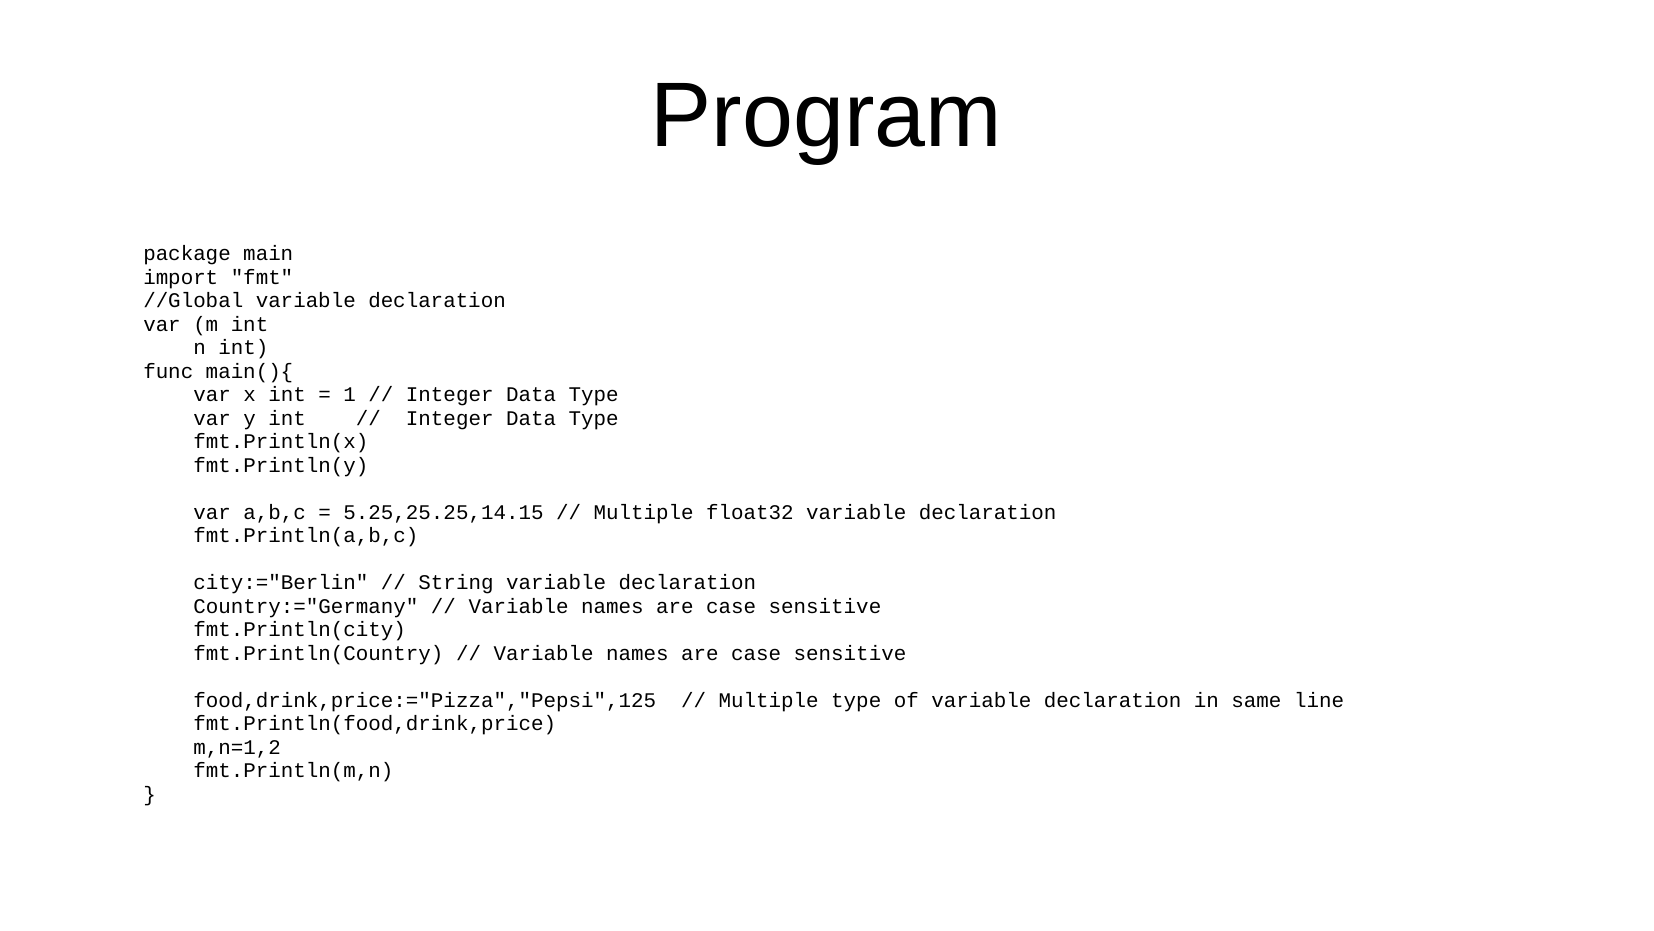

# Program
package main
import "fmt"
//Global variable declaration
var (m int
 n int)
func main(){
 var x int = 1 // Integer Data Type
 var y int // Integer Data Type
 fmt.Println(x)
 fmt.Println(y)
 var a,b,c = 5.25,25.25,14.15 // Multiple float32 variable declaration
 fmt.Println(a,b,c)
 city:="Berlin" // String variable declaration
 Country:="Germany" // Variable names are case sensitive
 fmt.Println(city)
 fmt.Println(Country) // Variable names are case sensitive
 food,drink,price:="Pizza","Pepsi",125 // Multiple type of variable declaration in same line
 fmt.Println(food,drink,price)
 m,n=1,2
 fmt.Println(m,n)
}